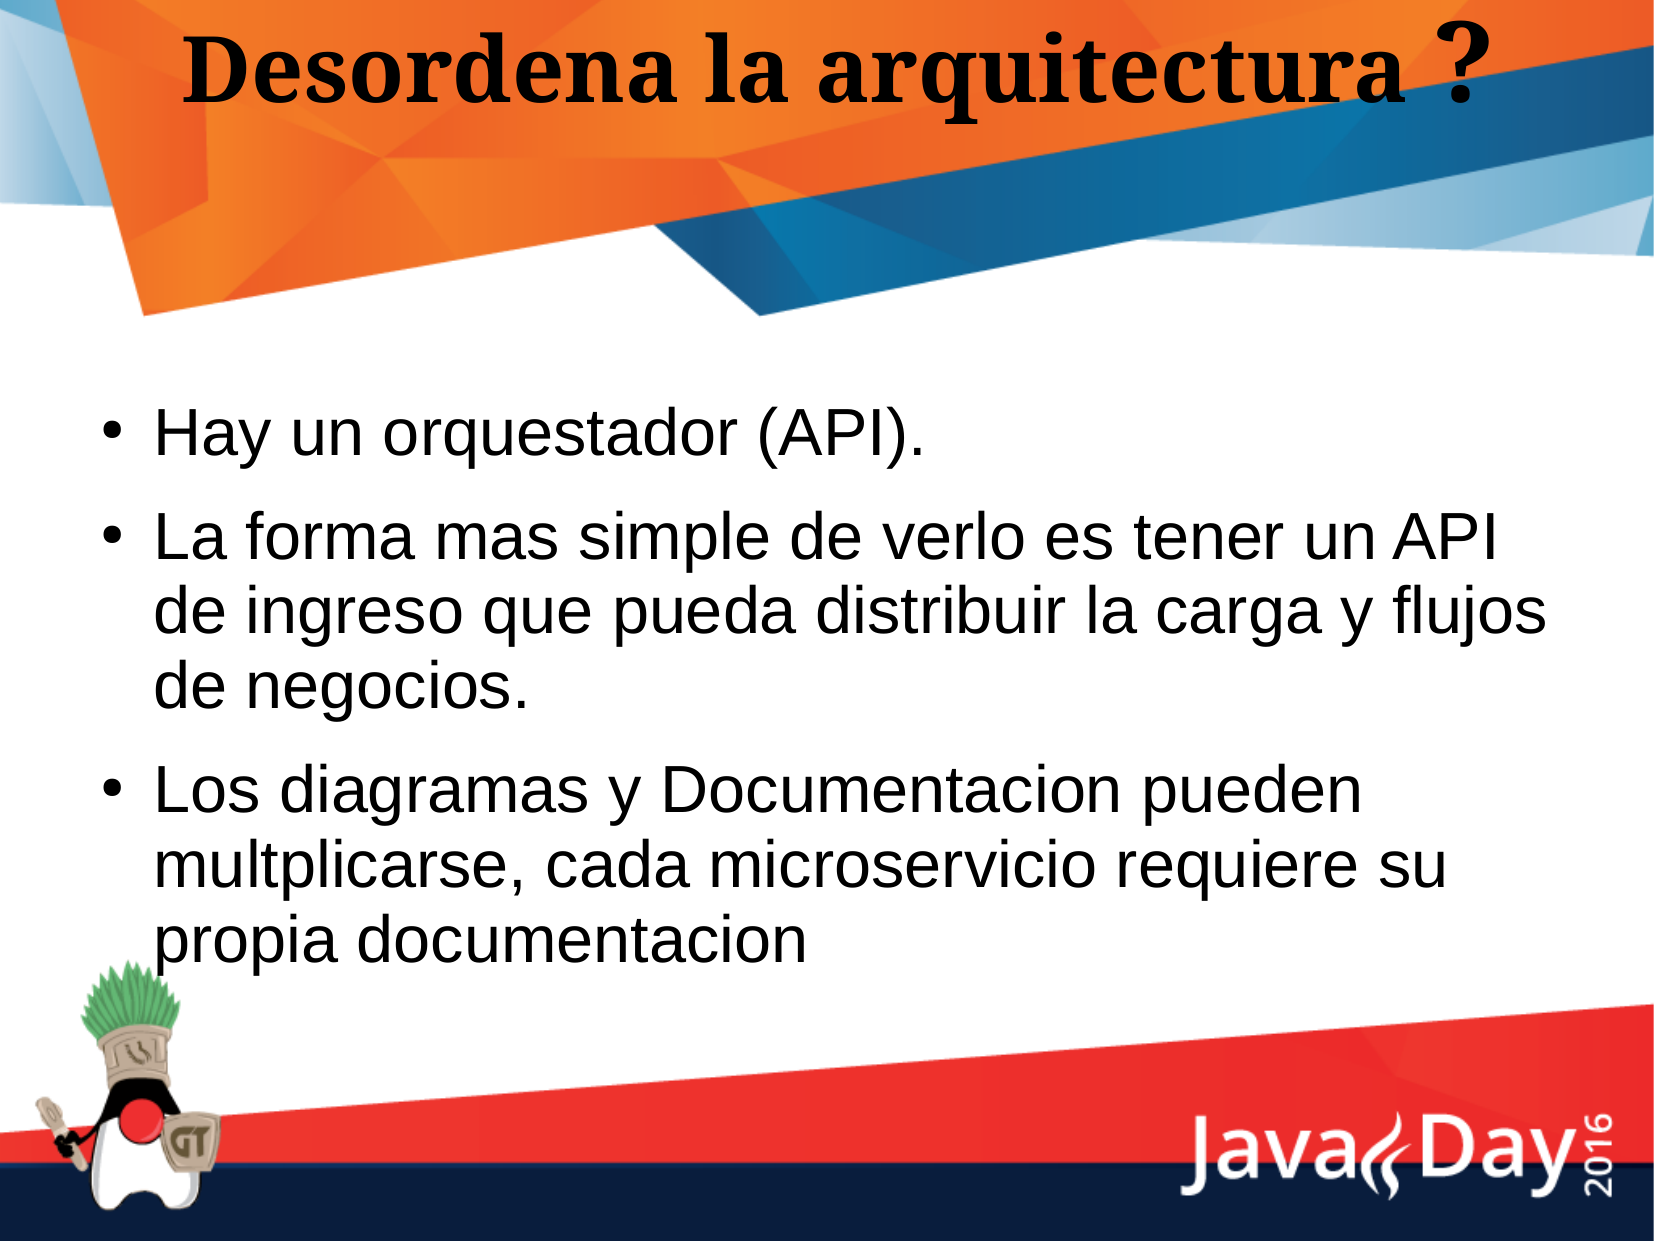

# Desordena la arquitectura ?
Hay un orquestador (API).
La forma mas simple de verlo es tener un API de ingreso que pueda distribuir la carga y flujos de negocios.
Los diagramas y Documentacion pueden multplicarse, cada microservicio requiere su propia documentacion